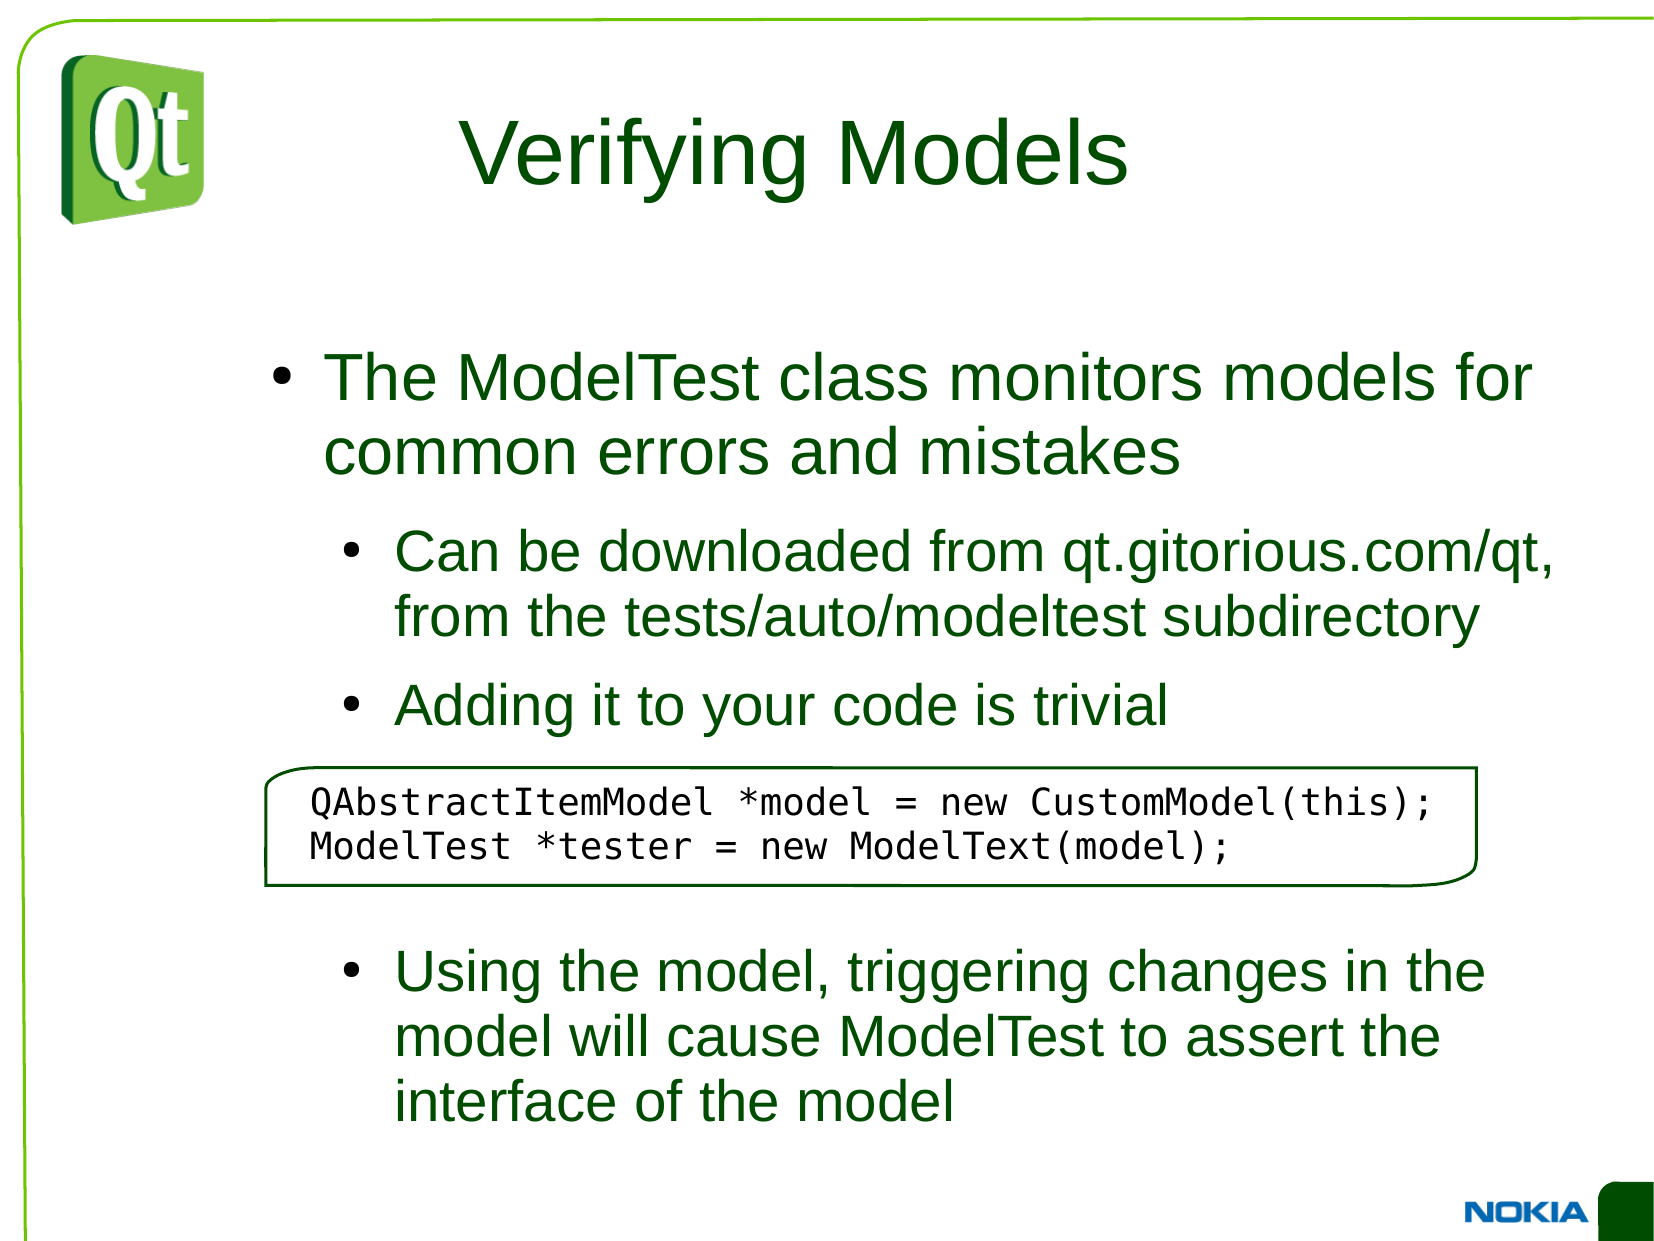

# Verifying Models
The ModelTest class monitors models for common errors and mistakes
Can be downloaded from qt.gitorious.com/qt, from the tests/auto/modeltest subdirectory
Adding it to your code is trivial
Using the model, triggering changes in the model will cause ModelTest to assert the interface of the model
QAbstractItemModel *model = new CustomModel(this);
ModelTest *tester = new ModelText(model);